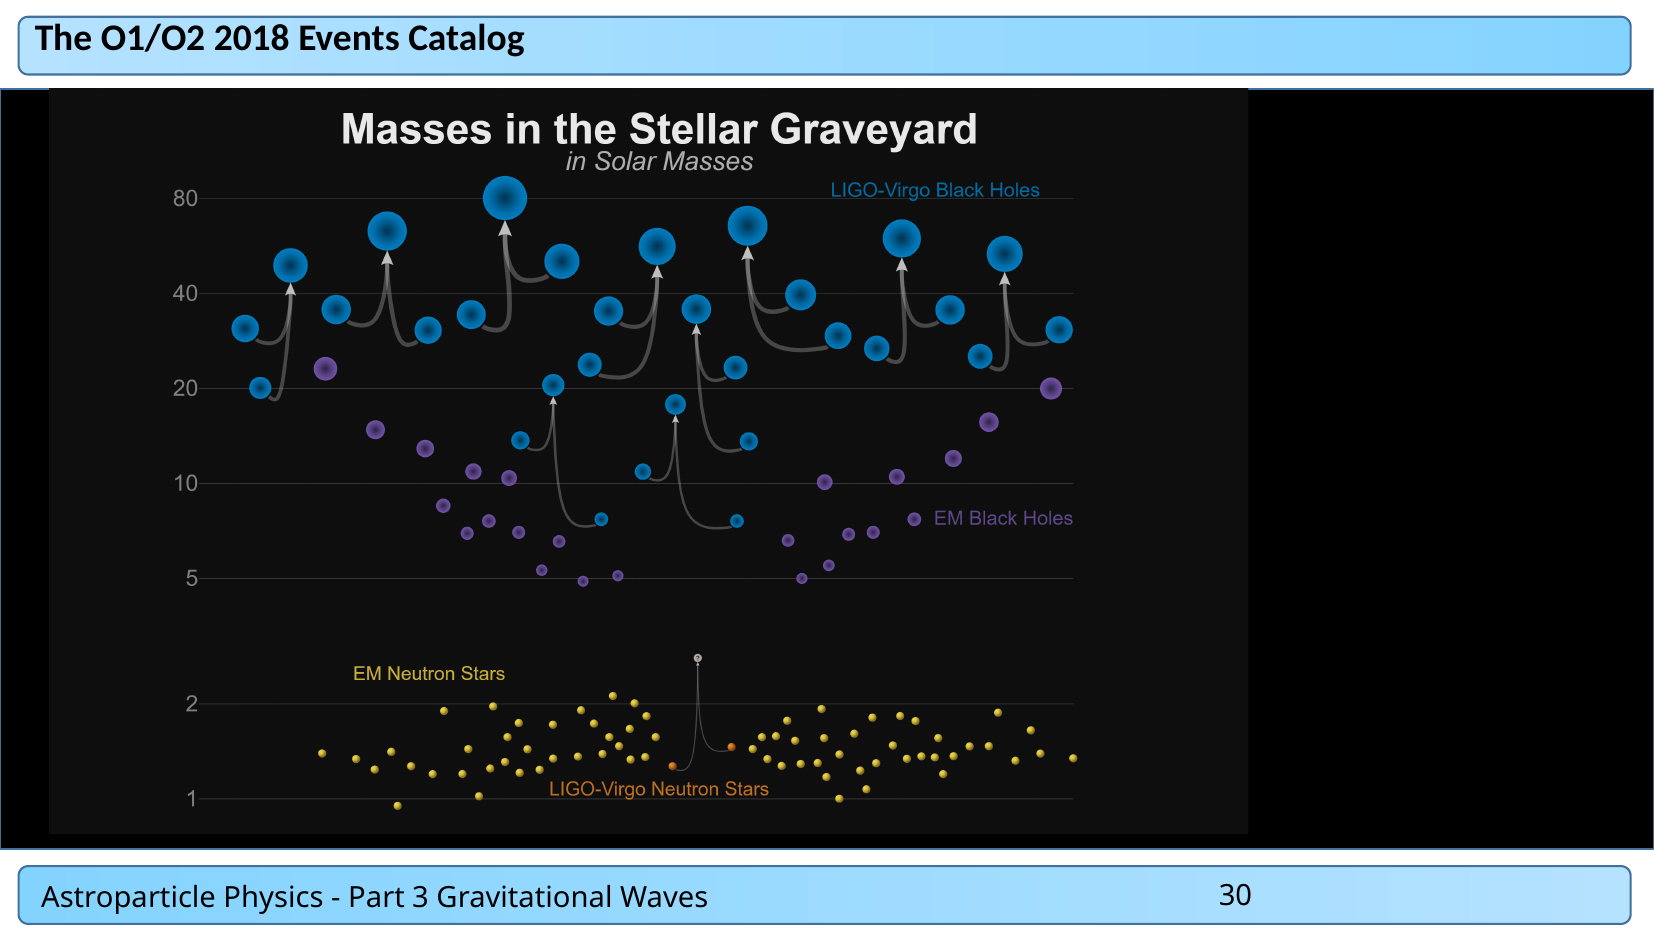

The O1/O2 2018 Events Catalog
Astroparticle Physics - Part 3 Gravitational Waves